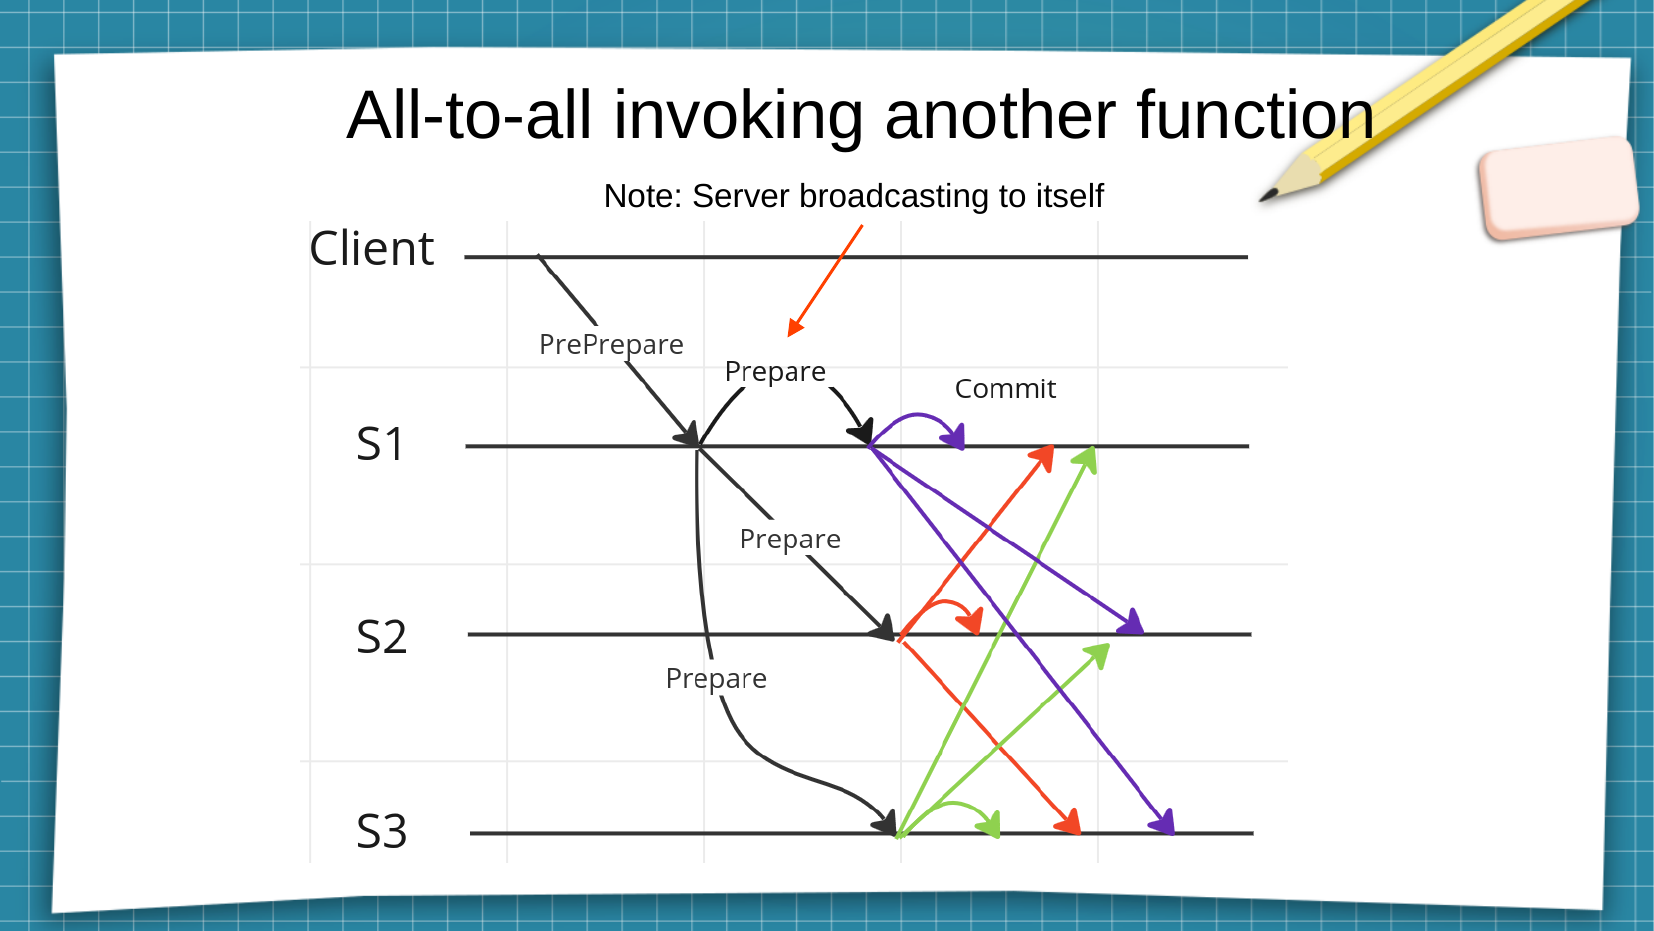

# All-to-all invoking another function
Note: Server broadcasting to itself